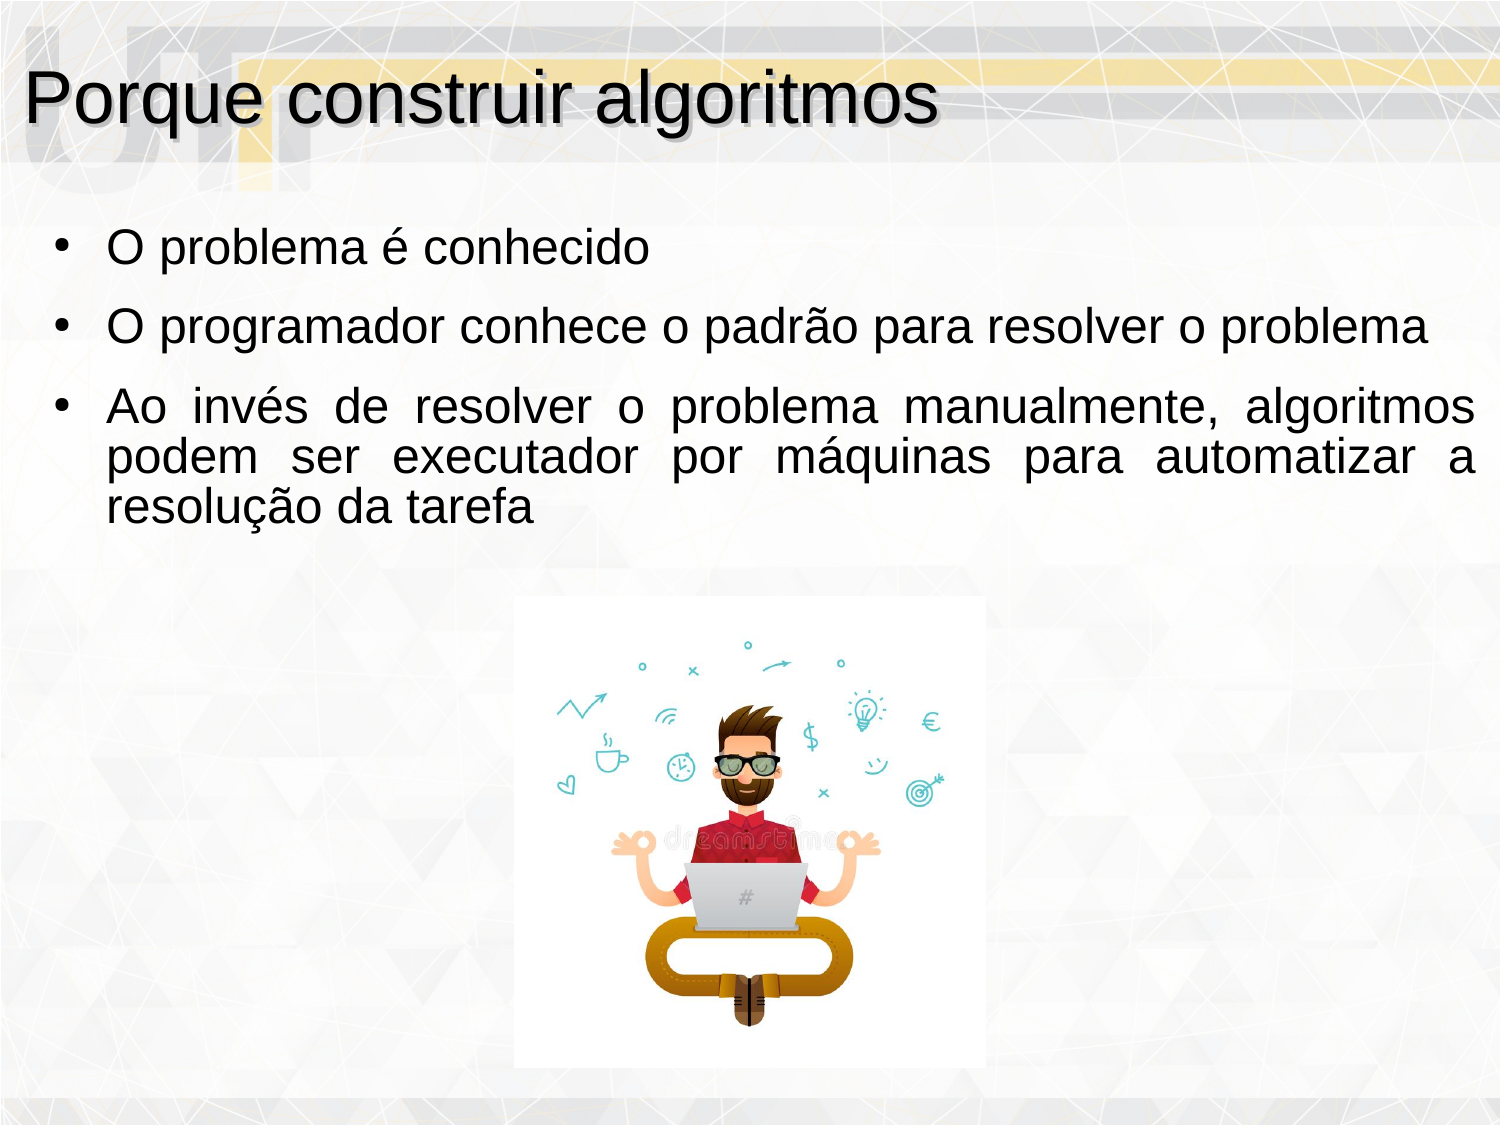

# Porque construir algoritmos
O problema é conhecido
O programador conhece o padrão para resolver o problema
Ao invés de resolver o problema manualmente, algoritmos podem ser executador por máquinas para automatizar a resolução da tarefa